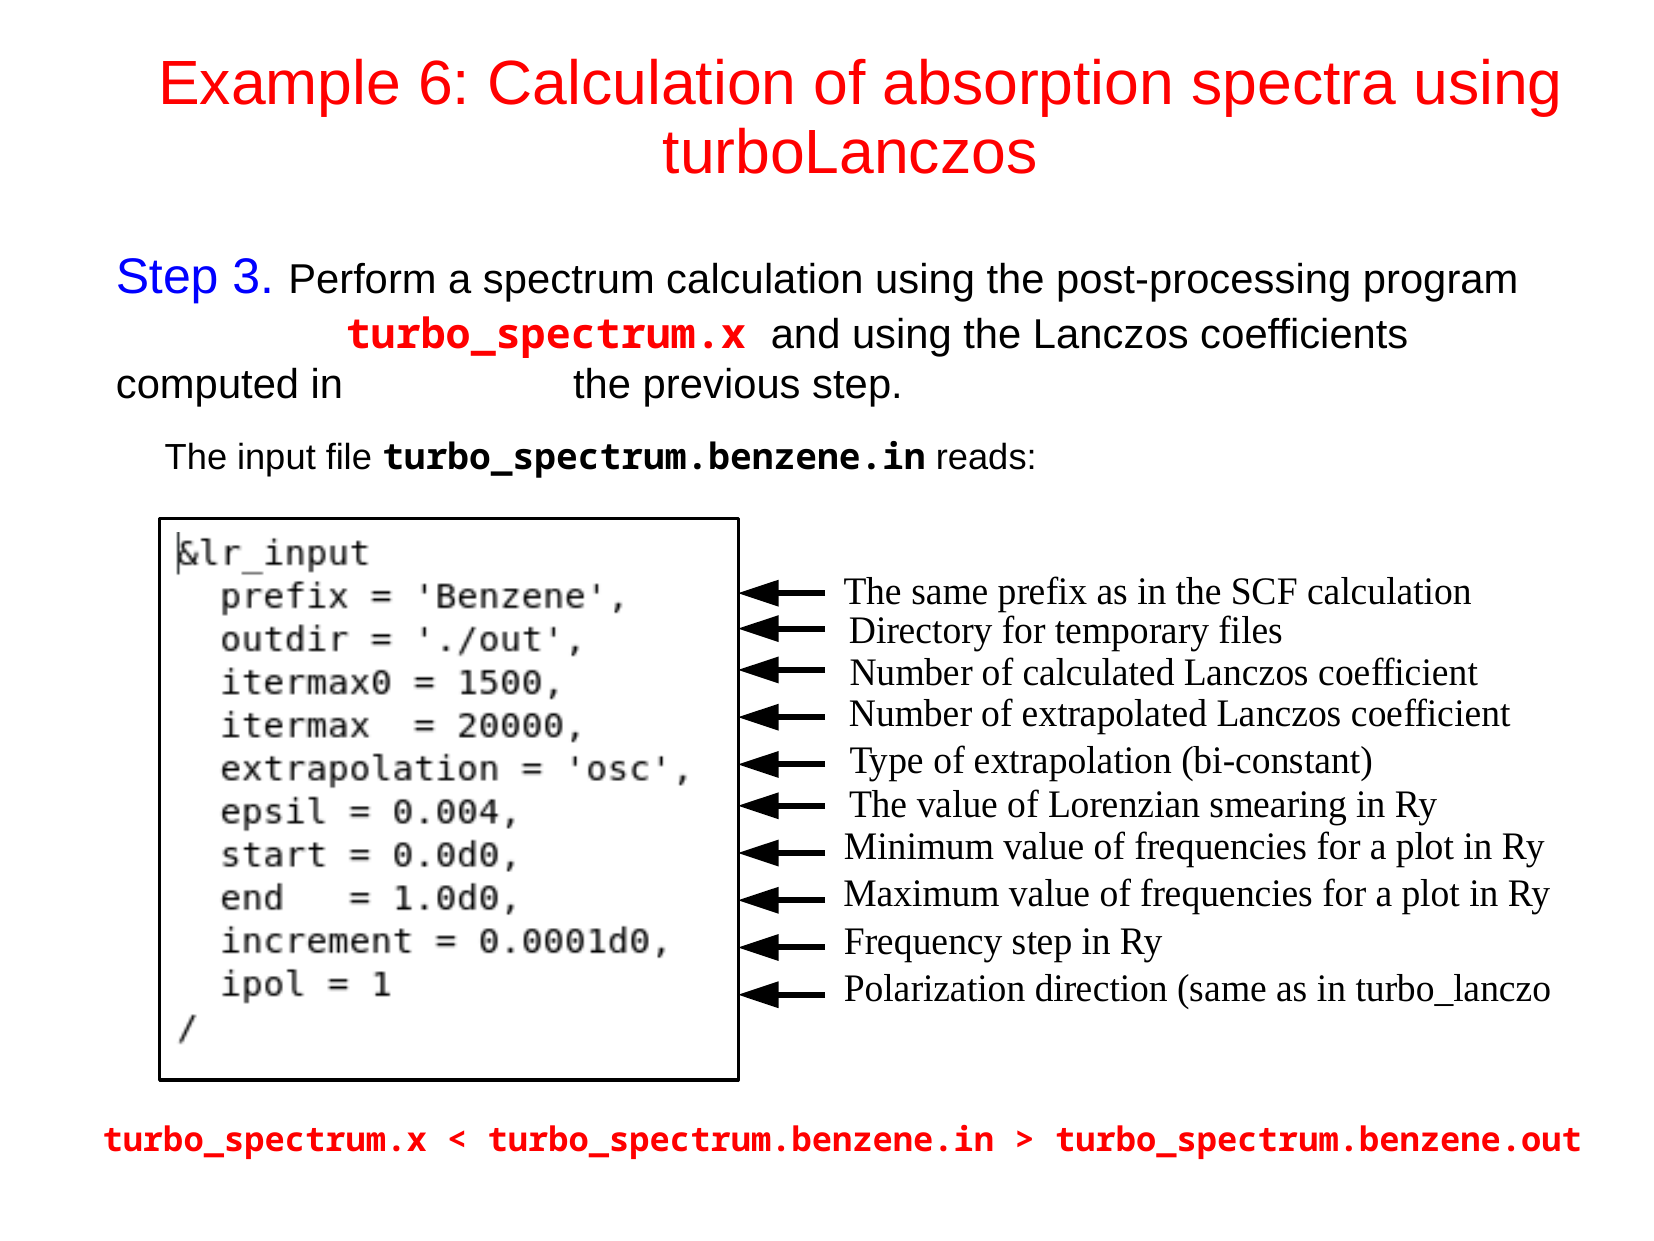

Example 6: Calculation of absorption spectra using turboLanczos
# Step 3. Perform a spectrum calculation using the post-processing program turbo_spectrum.x and using the Lanczos coefficients computed in the previous step.
The input file turbo_spectrum.benzene.in reads:
turbo_spectrum.x < turbo_spectrum.benzene.in > turbo_spectrum.benzene.out